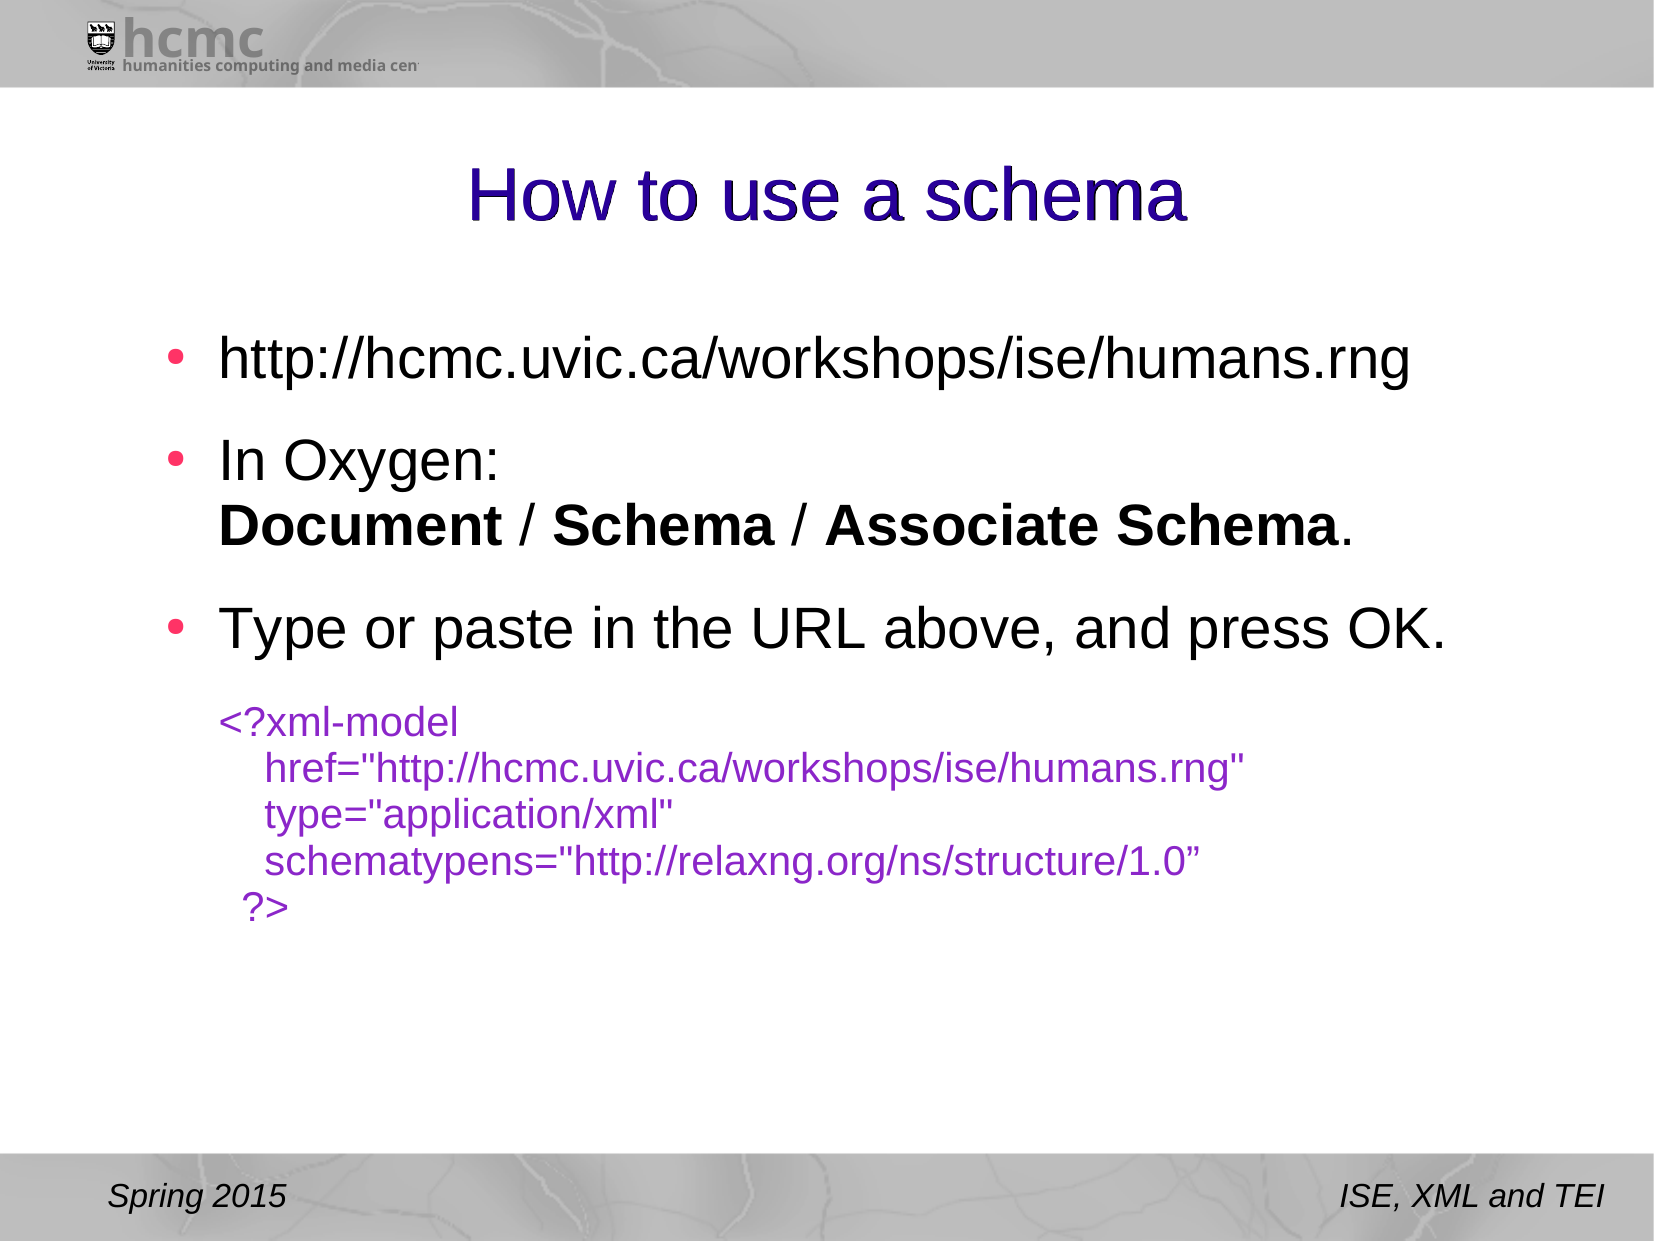

# How to use a schema
http://hcmc.uvic.ca/workshops/ise/humans.rng
In Oxygen:
Document / Schema / Associate Schema.
Type or paste in the URL above, and press OK.
<?xml-model
 href="http://hcmc.uvic.ca/workshops/ise/humans.rng"
 type="application/xml"
 schematypens="http://relaxng.org/ns/structure/1.0”
 ?>